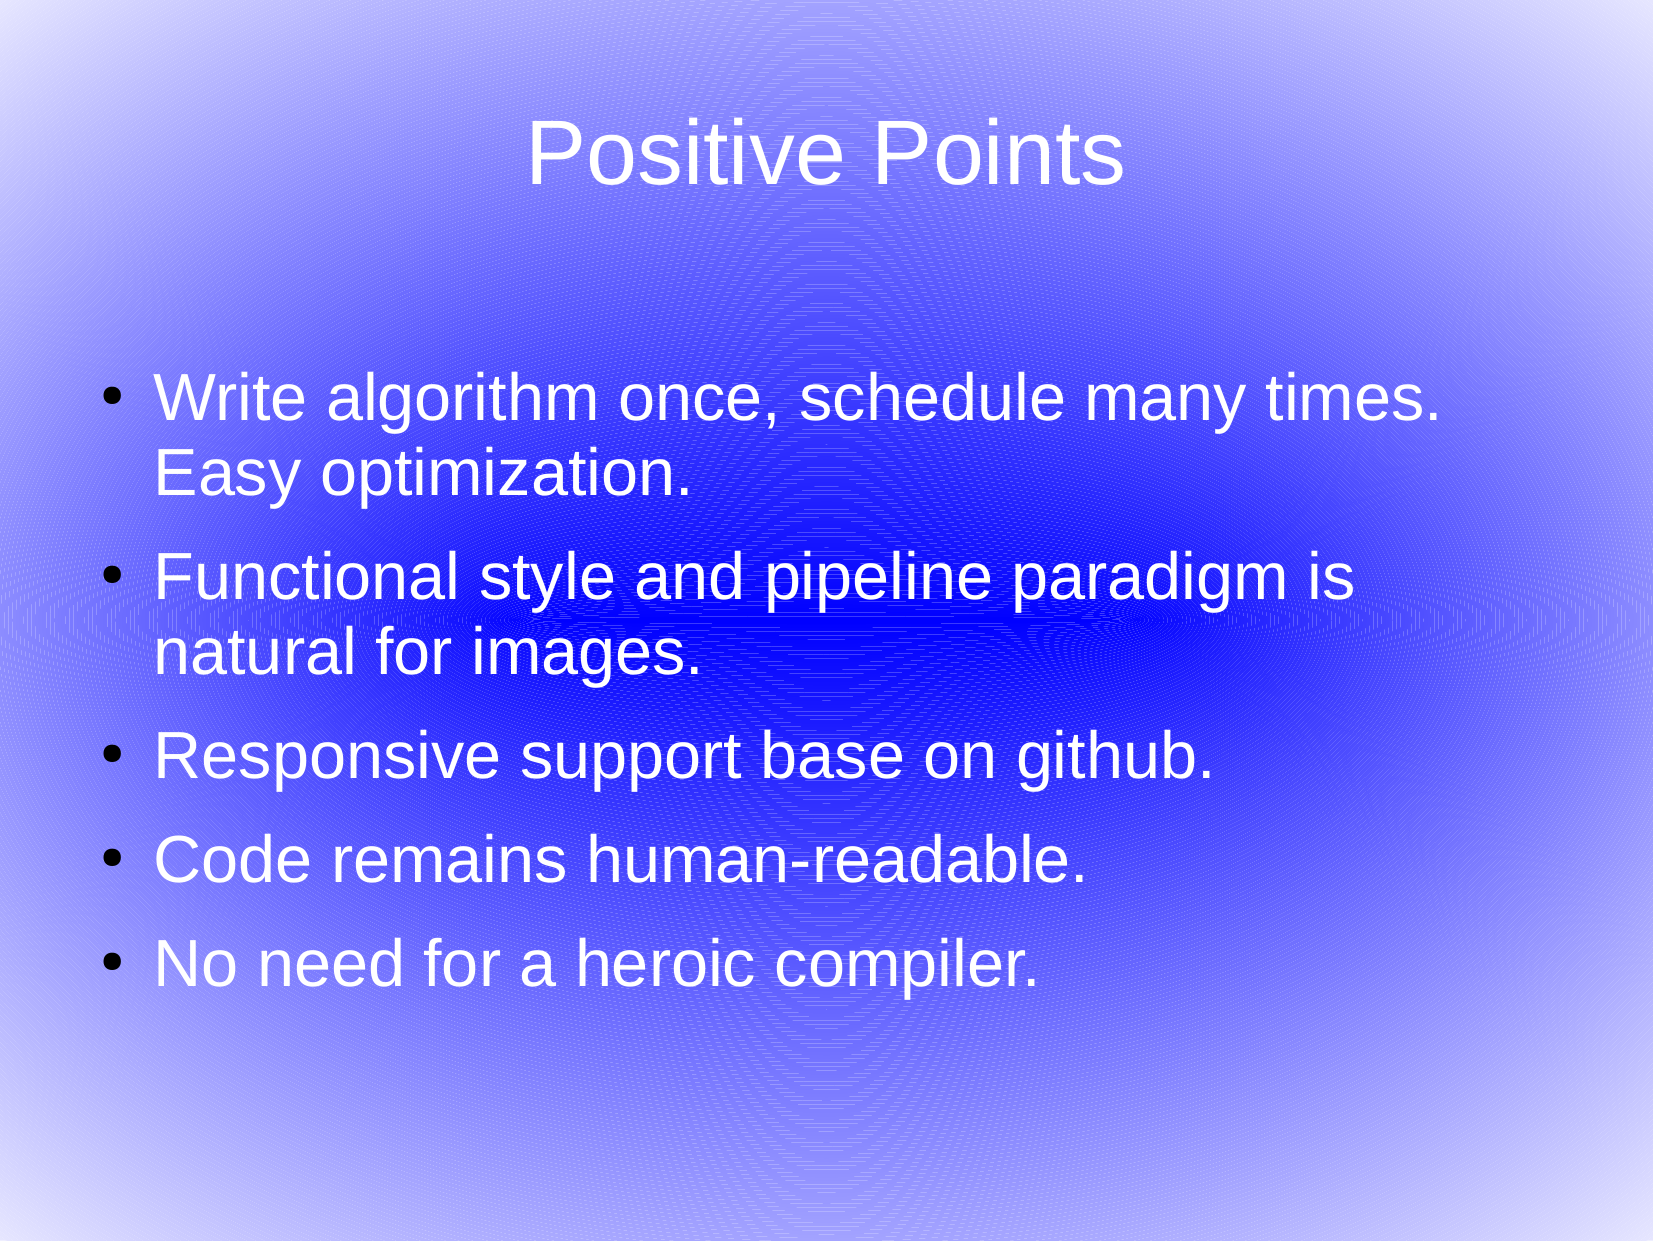

# Positive Points
Write algorithm once, schedule many times. Easy optimization.
Functional style and pipeline paradigm is natural for images.
Responsive support base on github.
Code remains human-readable.
No need for a heroic compiler.